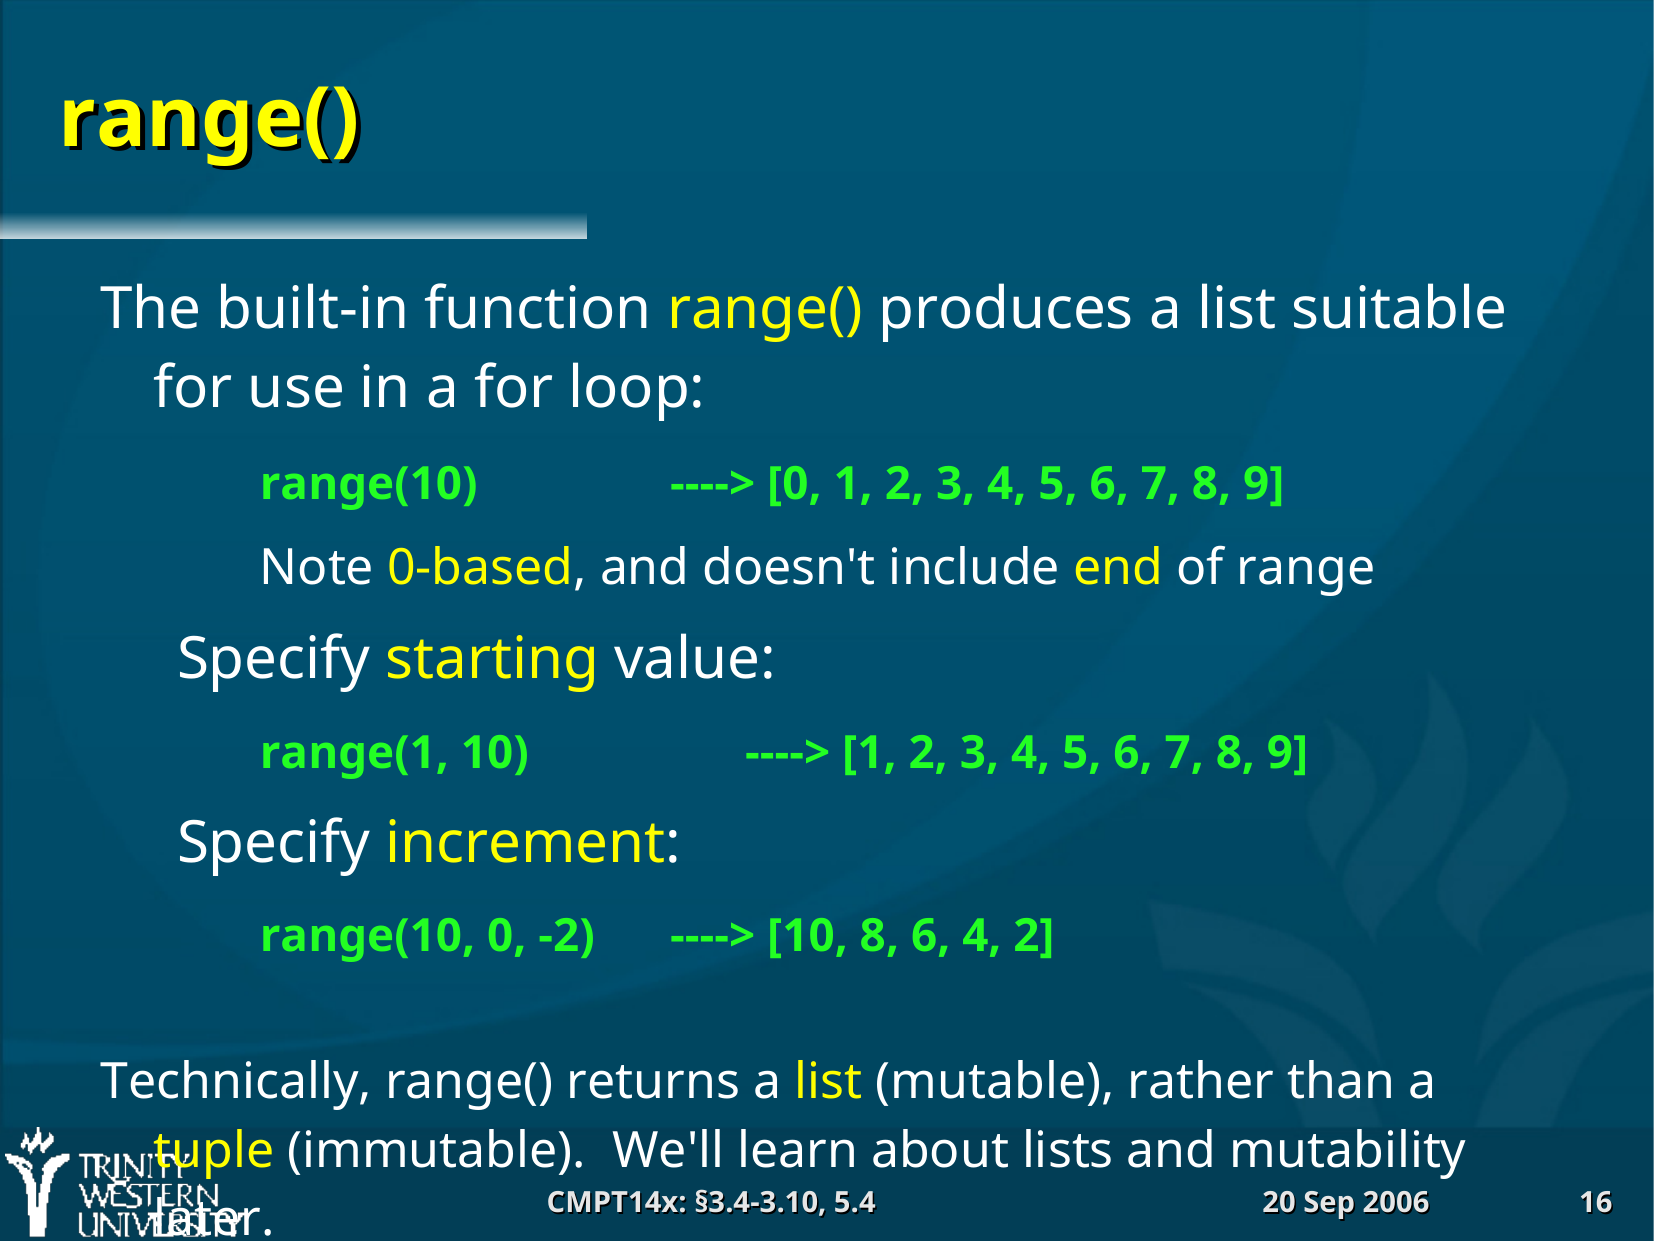

# range()
The built-in function range() produces a list suitable for use in a for loop:
range(10)			----> [0, 1, 2, 3, 4, 5, 6, 7, 8, 9]
Note 0-based, and doesn't include end of range
Specify starting value:
range(1, 10)			----> [1, 2, 3, 4, 5, 6, 7, 8, 9]
Specify increment:
range(10, 0, -2)		----> [10, 8, 6, 4, 2]
Technically, range() returns a list (mutable), rather than a tuple (immutable). We'll learn about lists and mutability later.
CMPT14x: §3.4-3.10, 5.4
20 Sep 2006
16